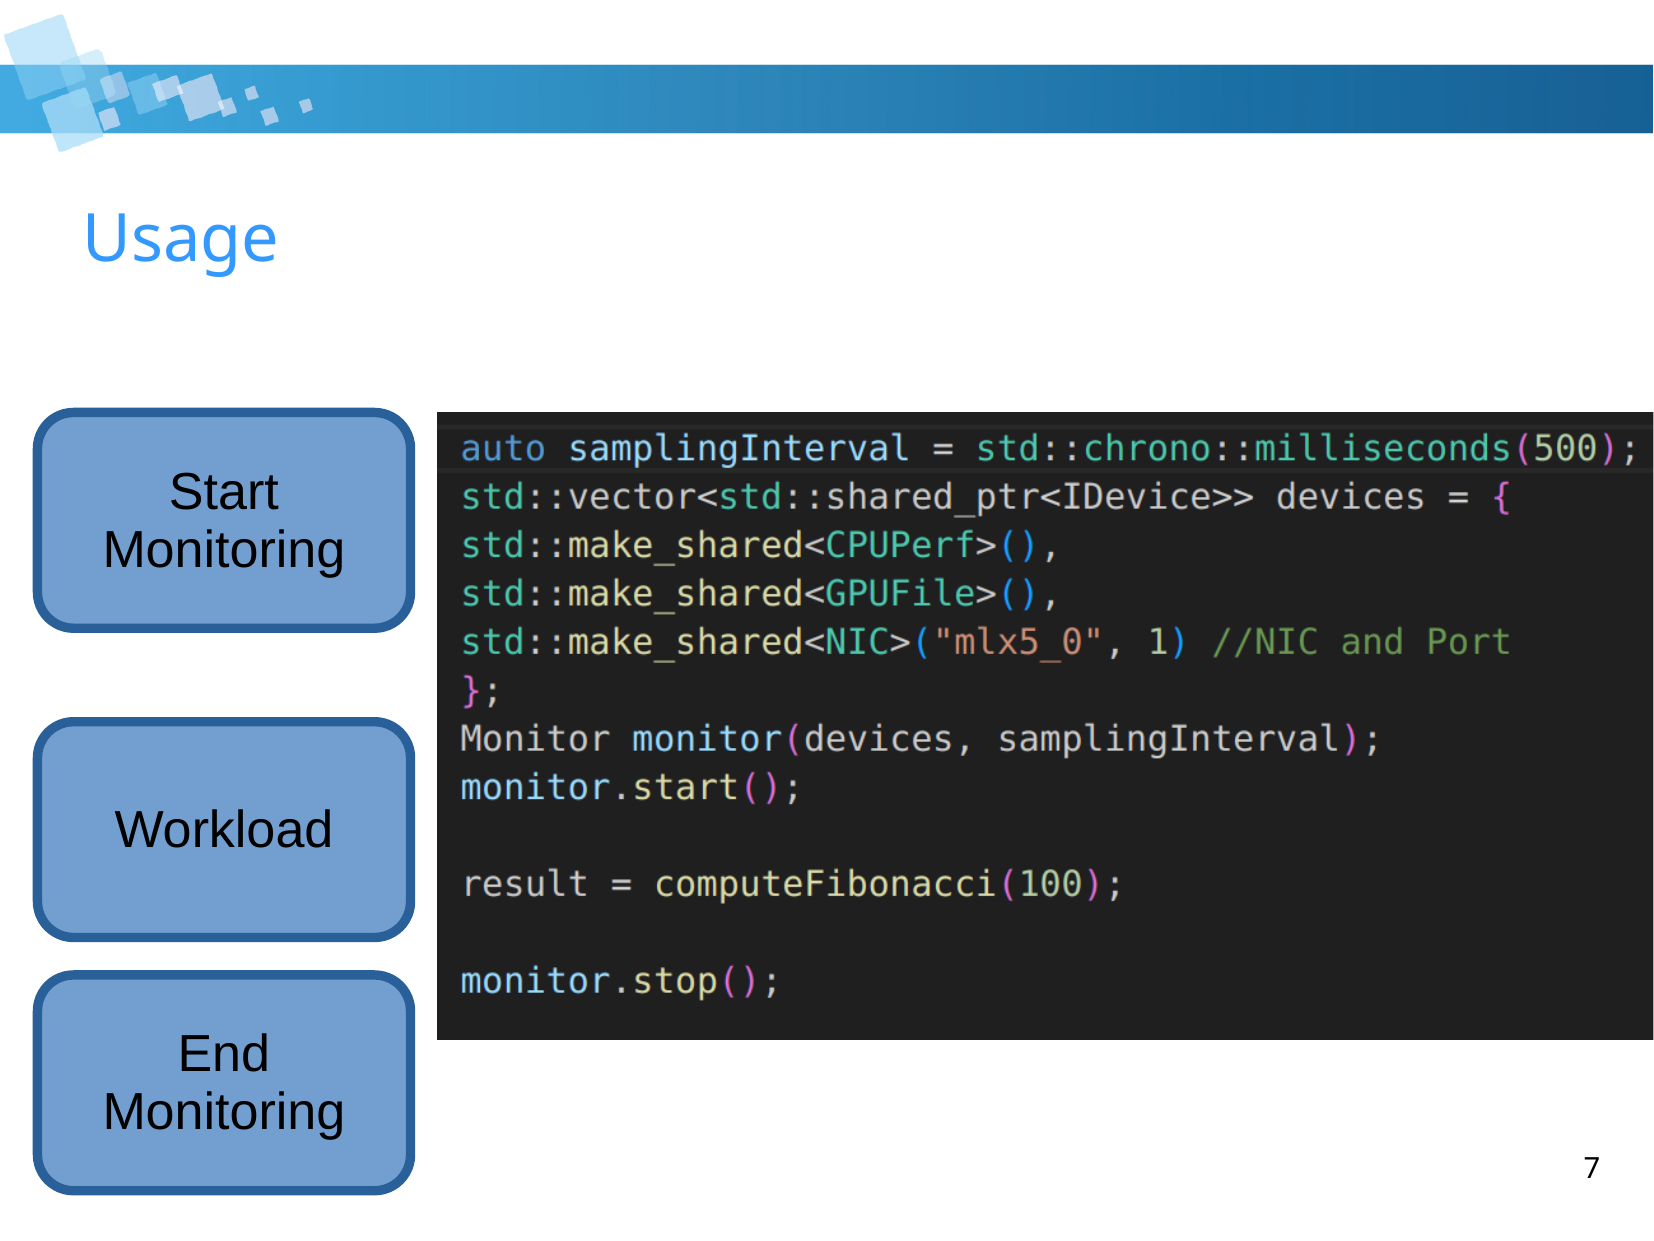

# Usage
Start
Monitoring
Workload
End
Monitoring
7